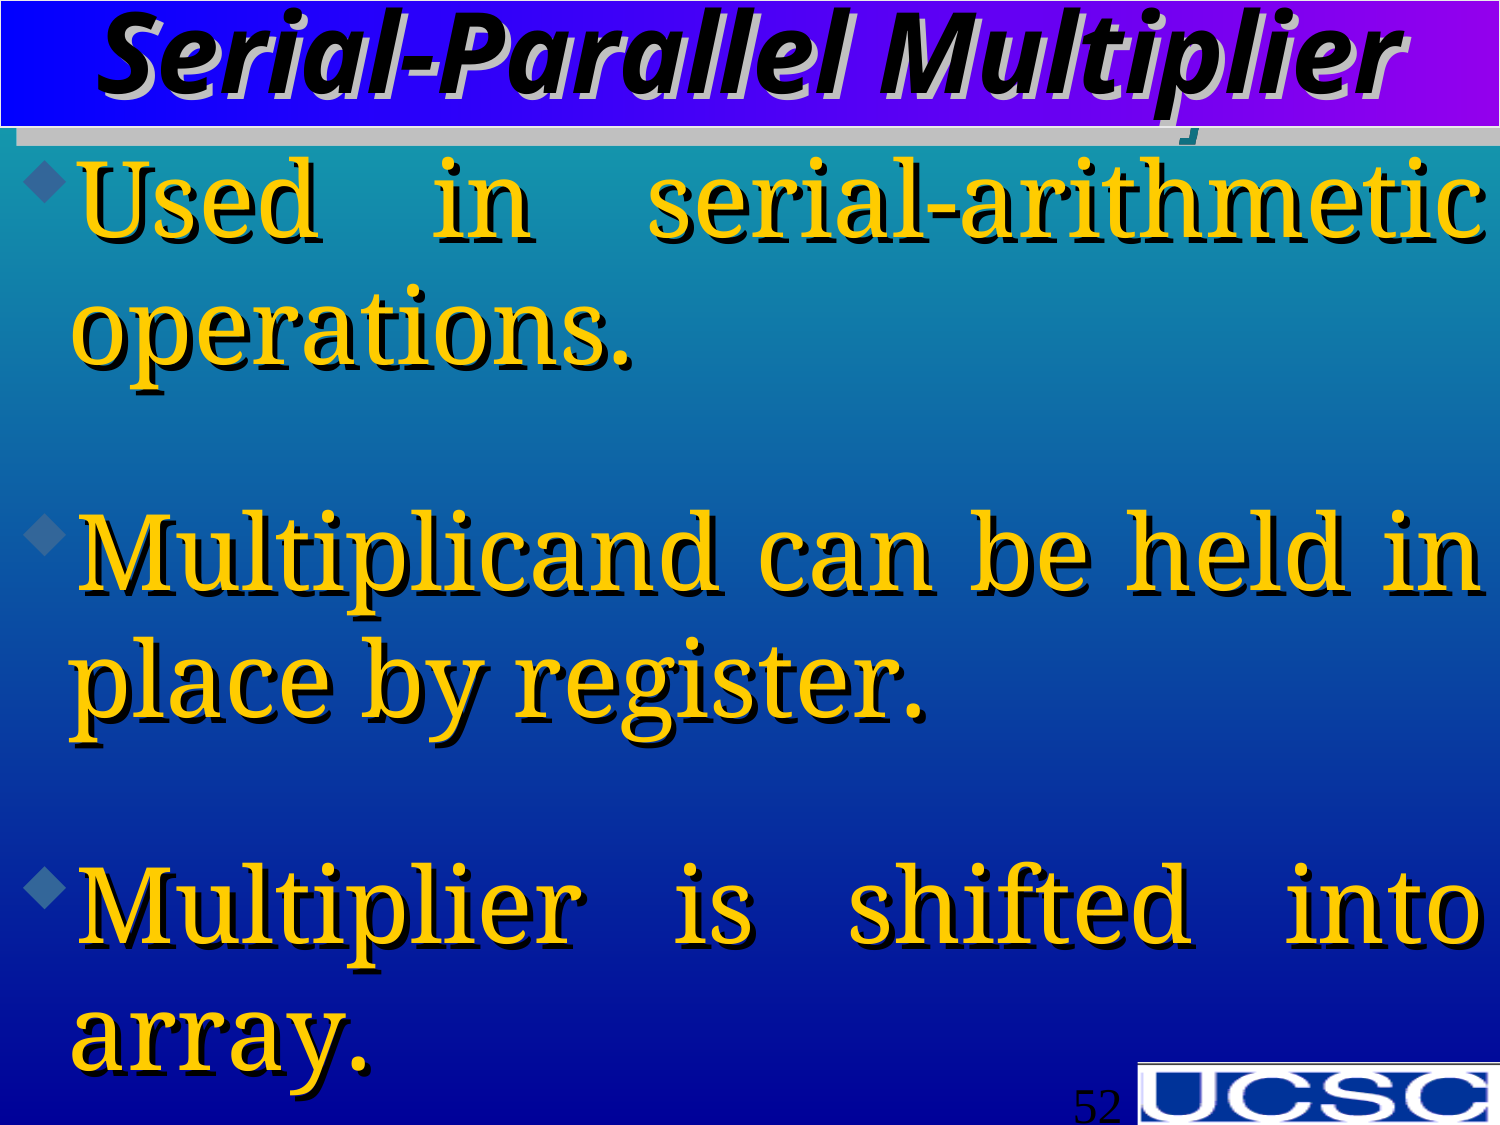

# Serial-Parallel Multiplier
Used in serial-arithmetic operations.
Multiplicand can be held in place by register.
Multiplier is shifted into array.
52